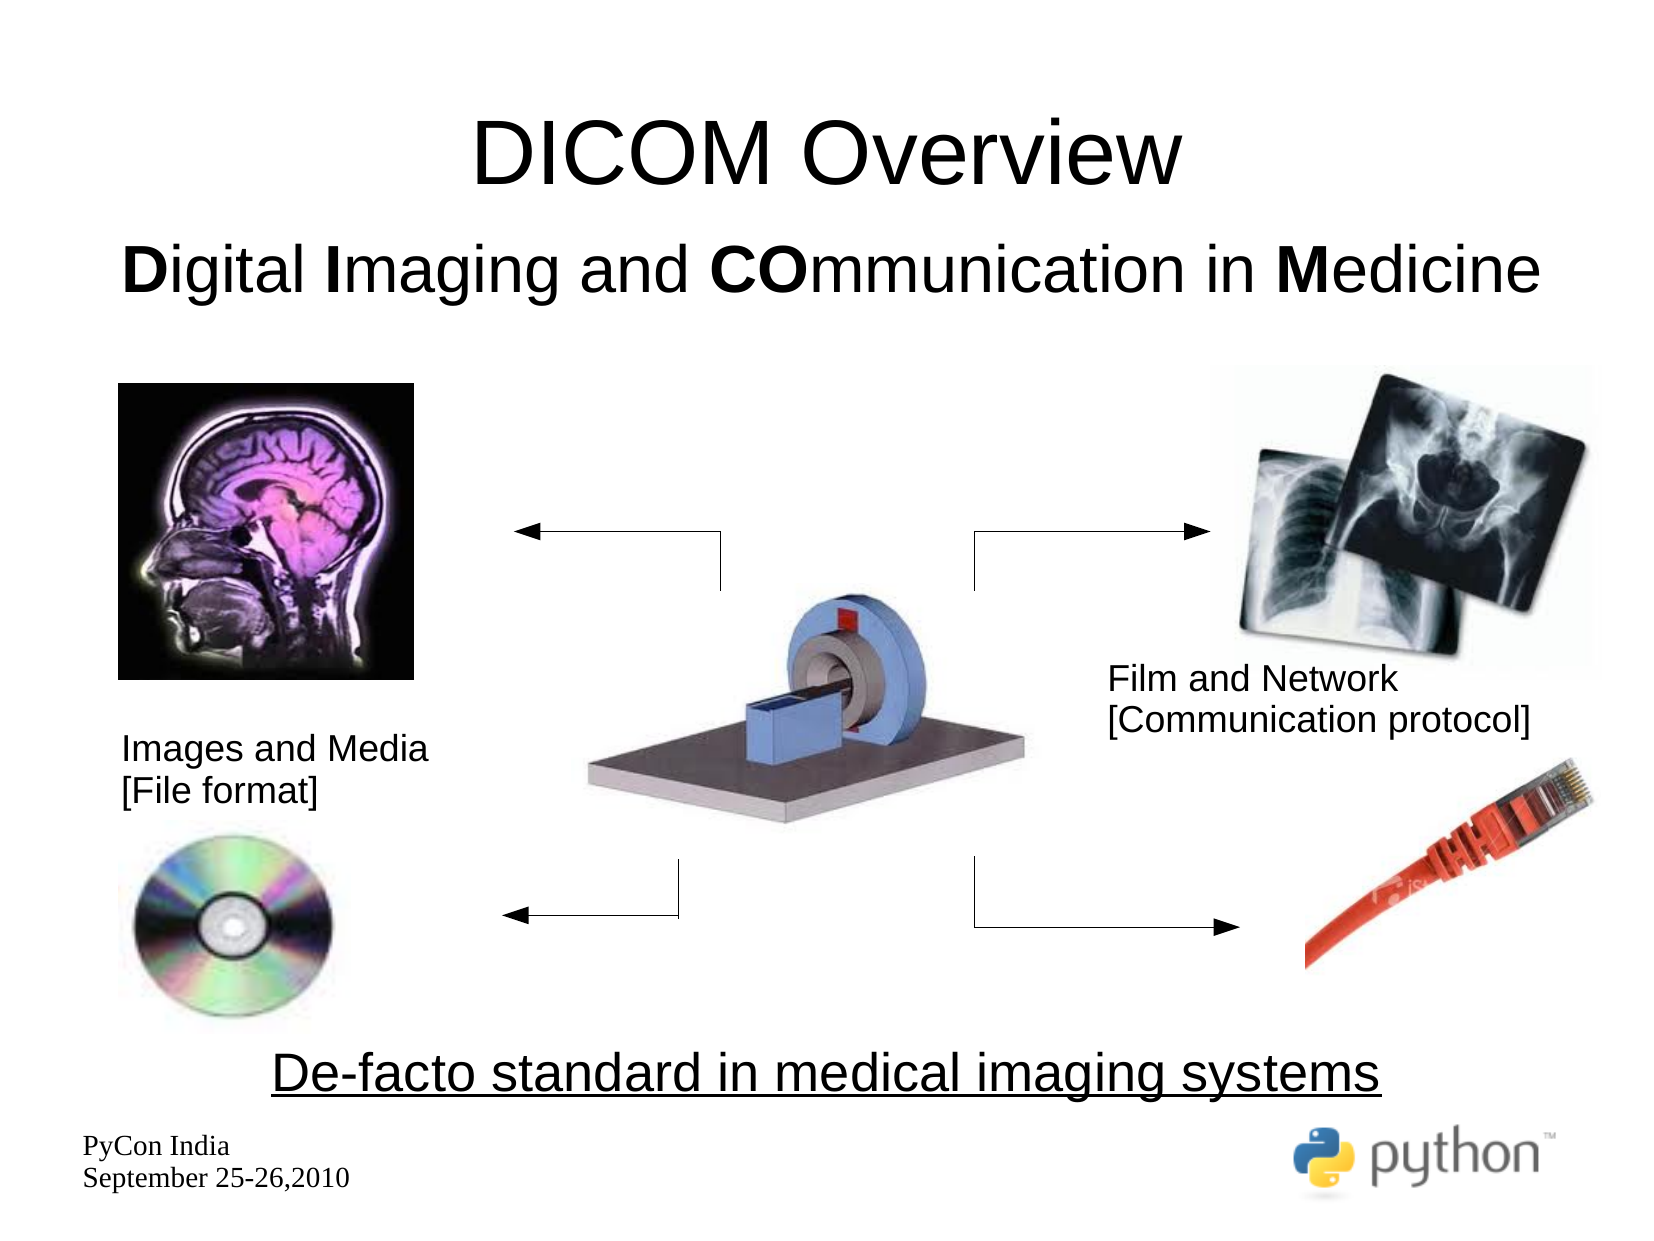

# DICOM Overview
Digital Imaging and COmmunication in Medicine
Film and Network [Communication protocol]
Images and Media
[File format]
De-facto standard in medical imaging systems